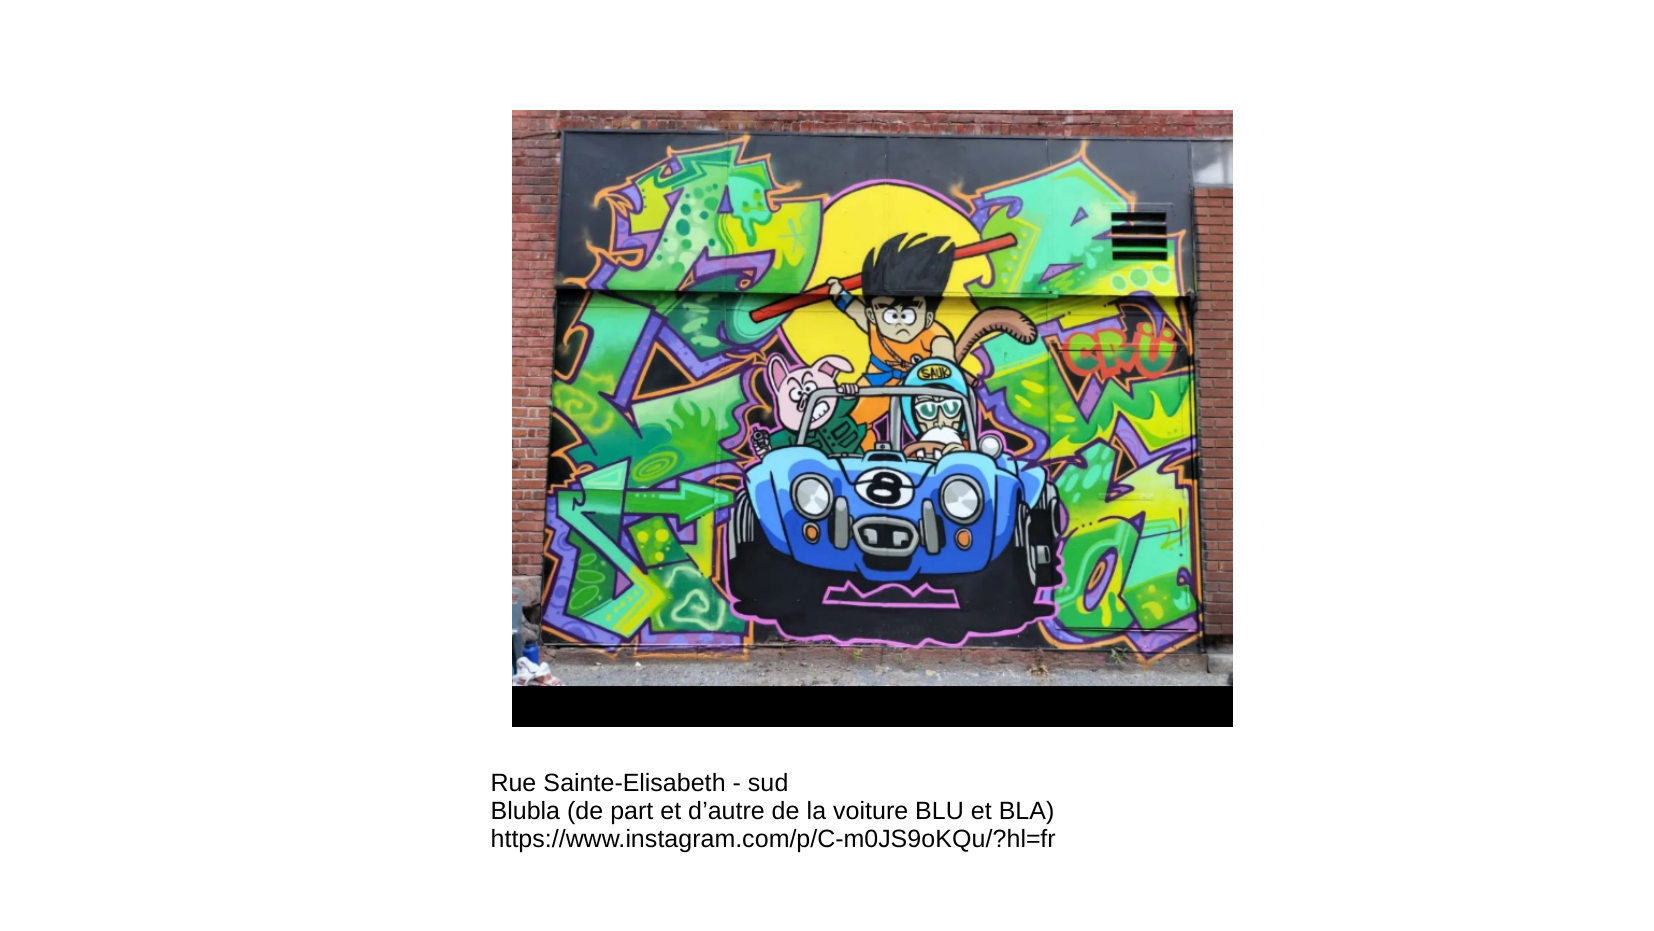

Rue Sainte-Elisabeth - sud
Blubla (de part et d’autre de la voiture BLU et BLA)
https://www.instagram.com/p/C-m0JS9oKQu/?hl=fr